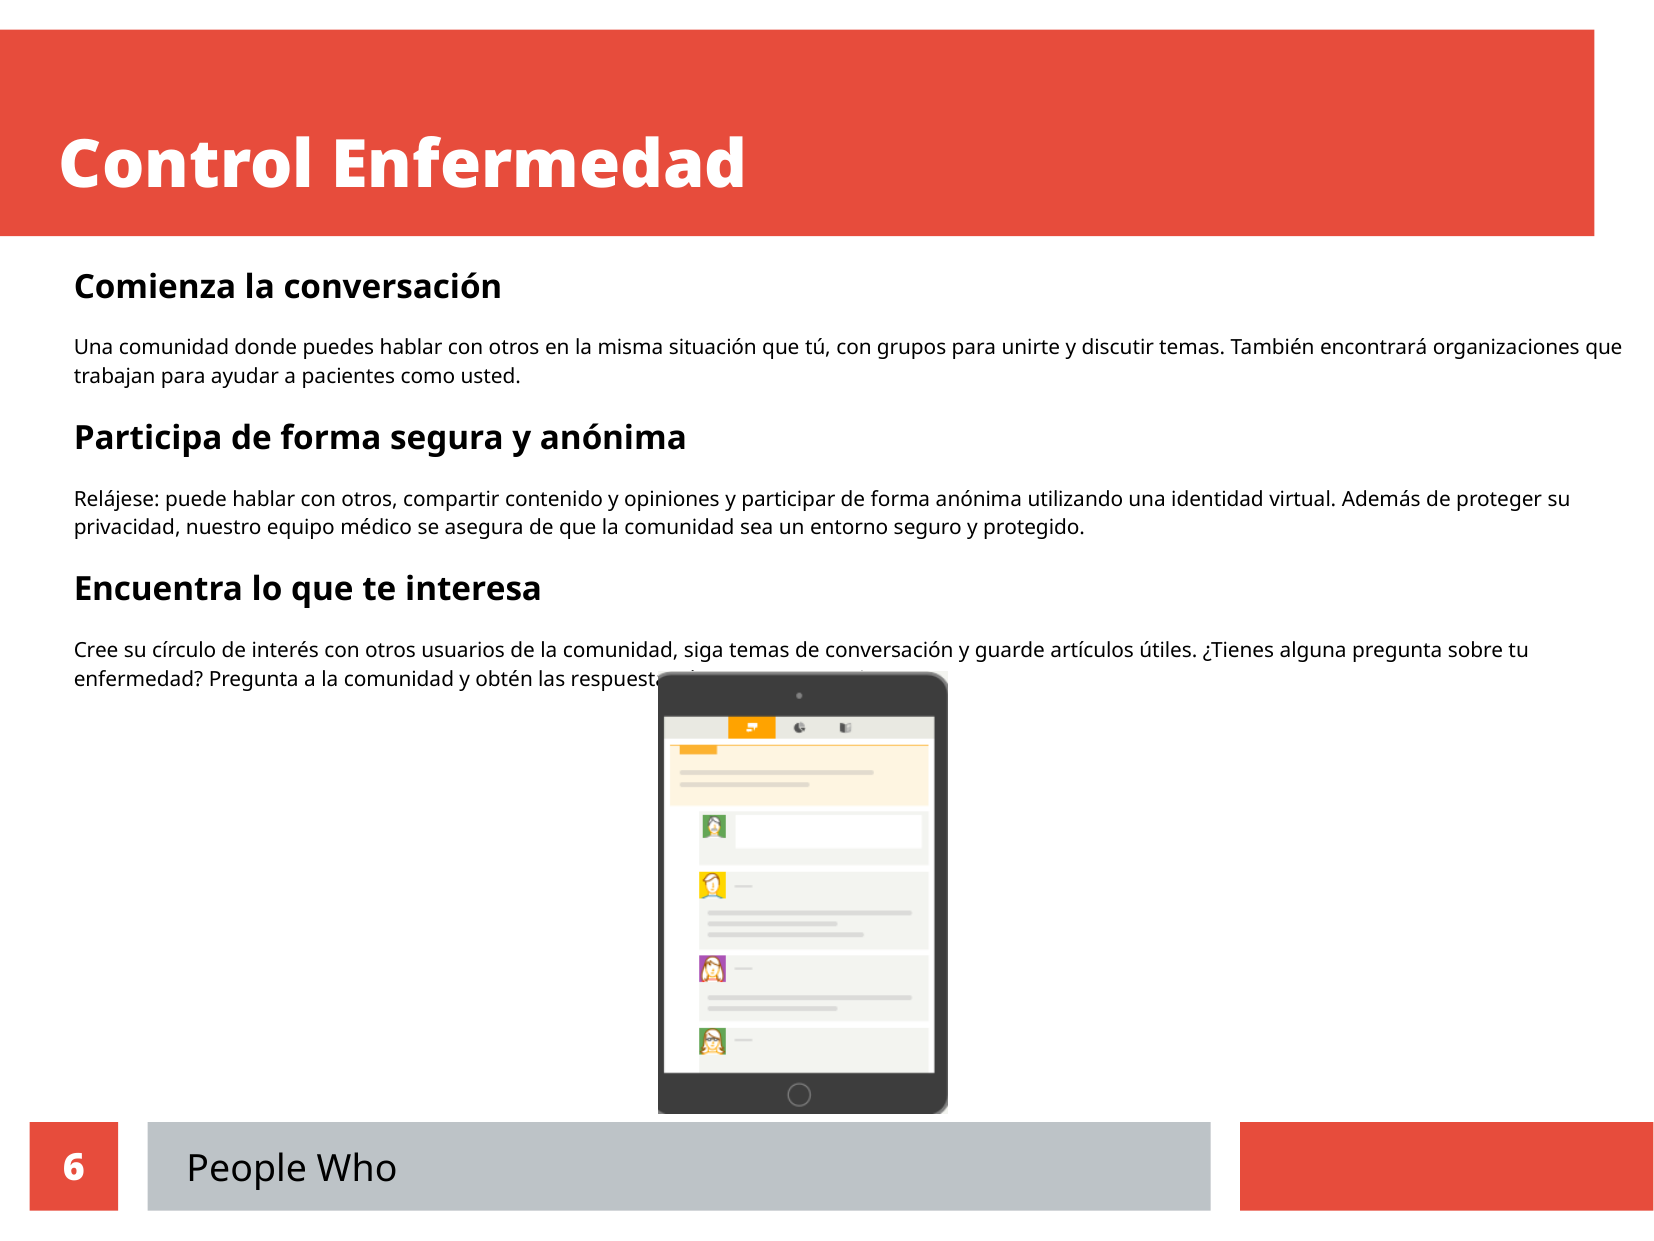

# Control Enfermedad
Comienza la conversación
Una comunidad donde puedes hablar con otros en la misma situación que tú, con grupos para unirte y discutir temas. También encontrará organizaciones que trabajan para ayudar a pacientes como usted.
Participa de forma segura y anónima
Relájese: puede hablar con otros, compartir contenido y opiniones y participar de forma anónima utilizando una identidad virtual. Además de proteger su privacidad, nuestro equipo médico se asegura de que la comunidad sea un entorno seguro y protegido.
Encuentra lo que te interesa
Cree su círculo de interés con otros usuarios de la comunidad, siga temas de conversación y guarde artículos útiles. ¿Tienes alguna pregunta sobre tu enfermedad? Pregunta a la comunidad y obtén las respuestas de nuestros usuarios.
6
People Who